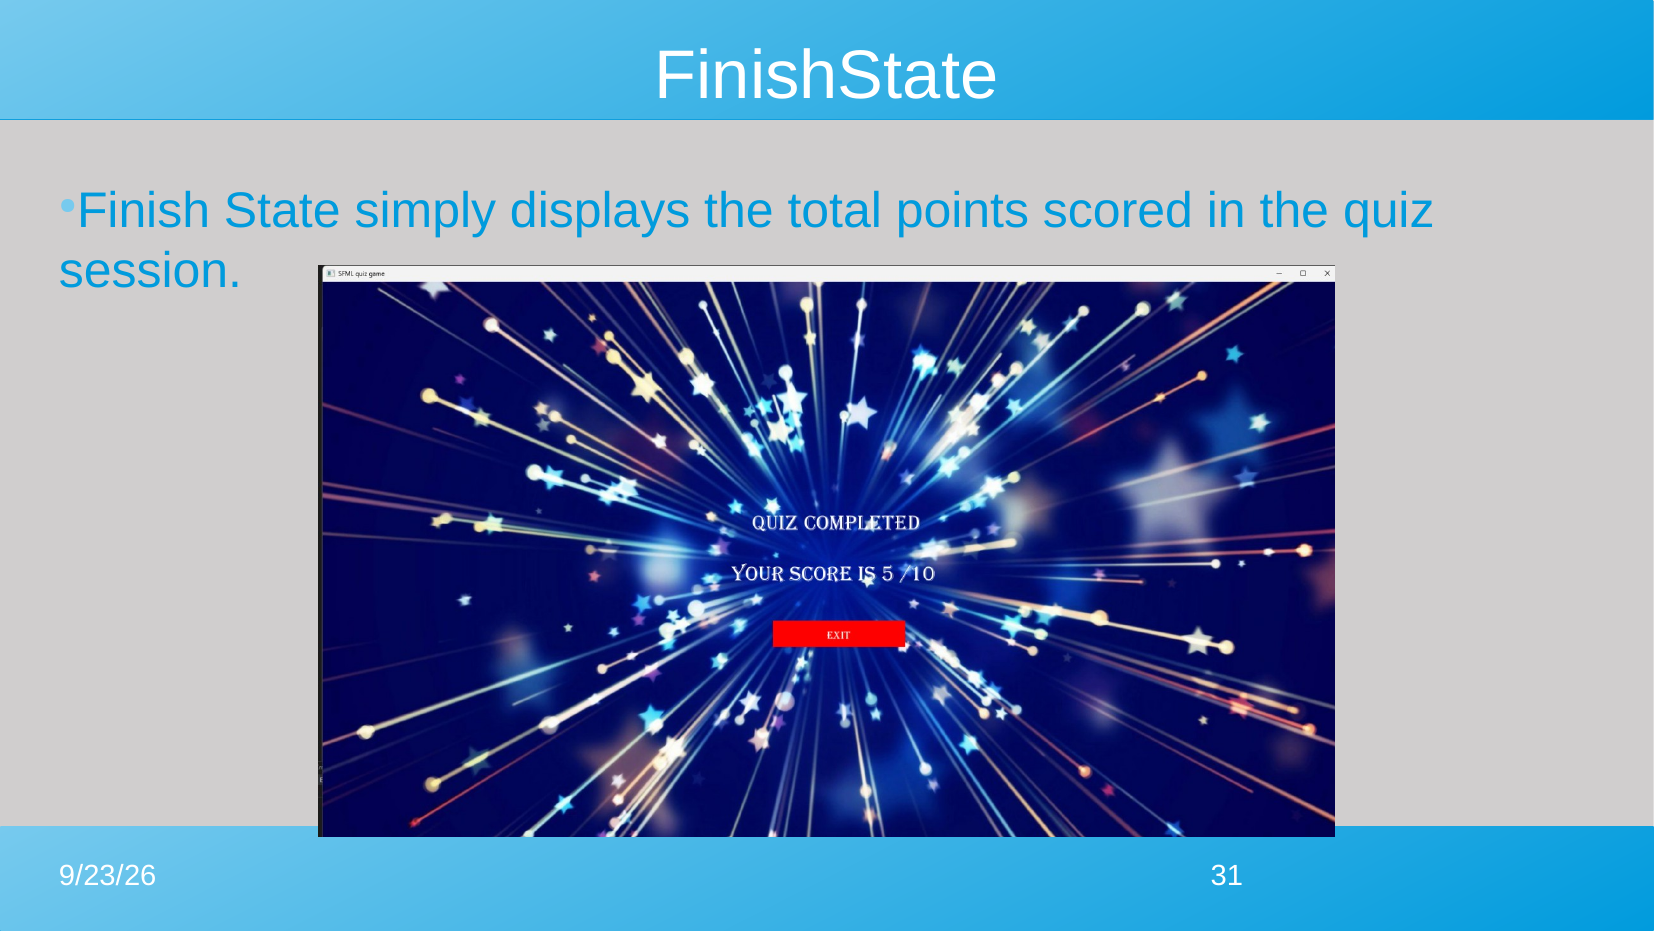

# FinishState
Finish State simply displays the total points scored in the quiz session.